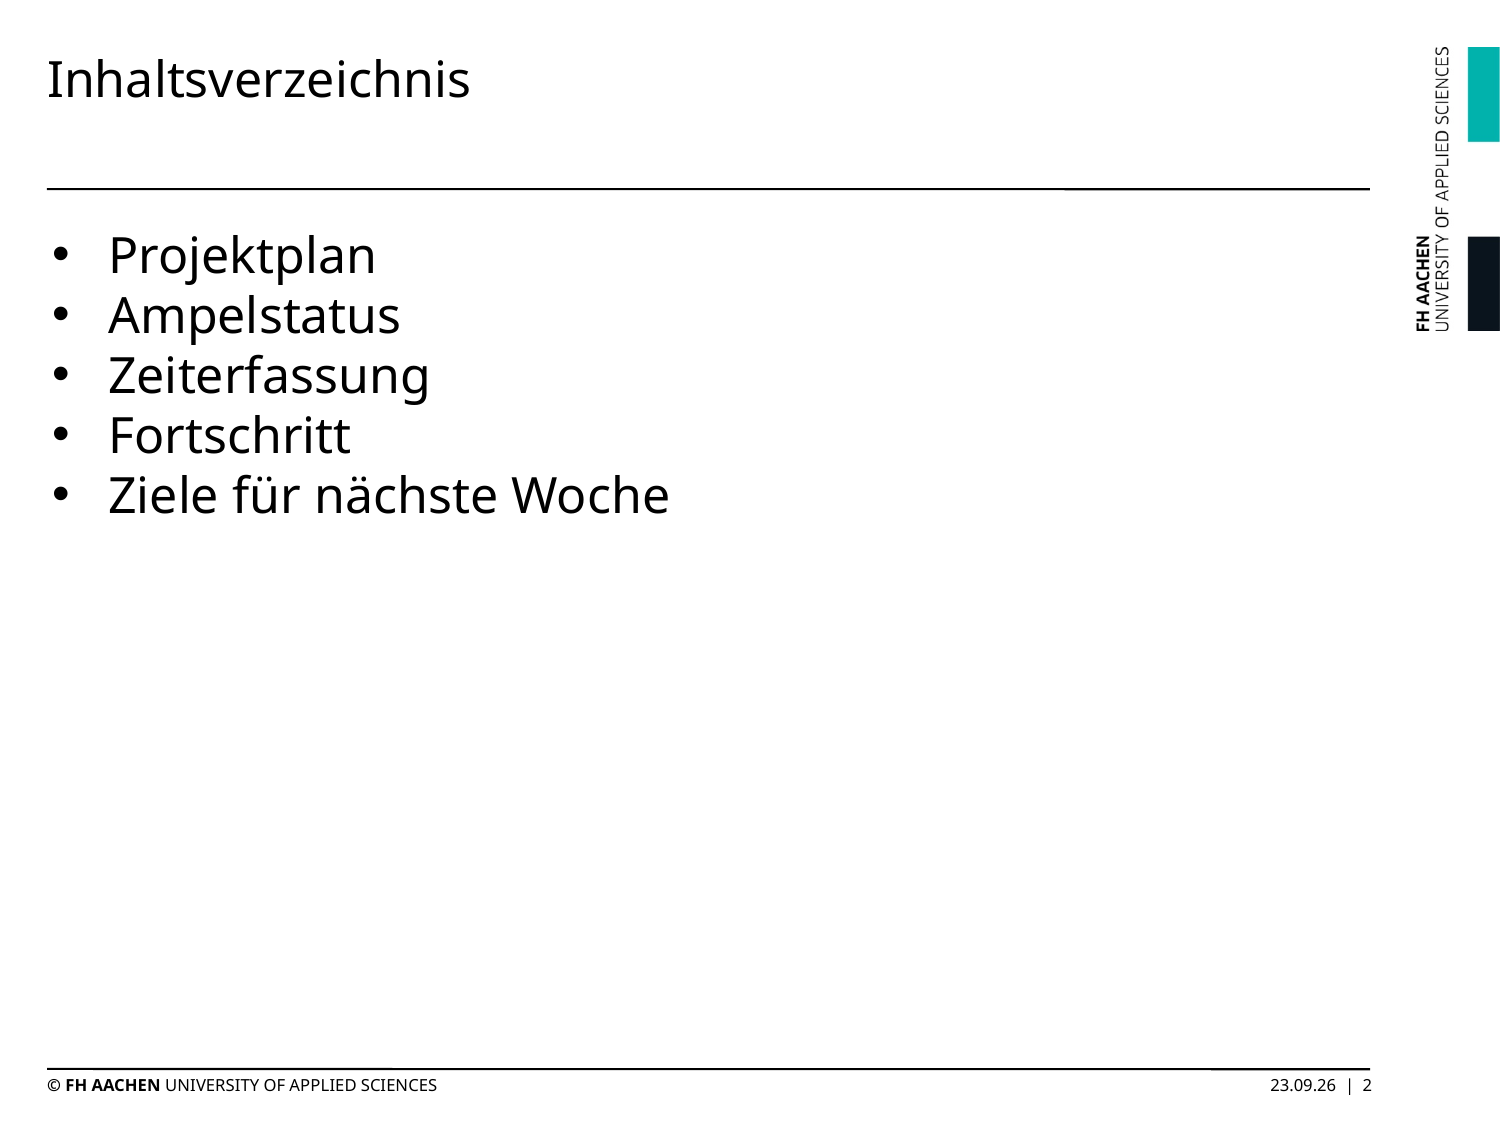

# Inhaltsverzeichnis
Projektplan
Ampelstatus
Zeiterfassung
Fortschritt
Ziele für nächste Woche